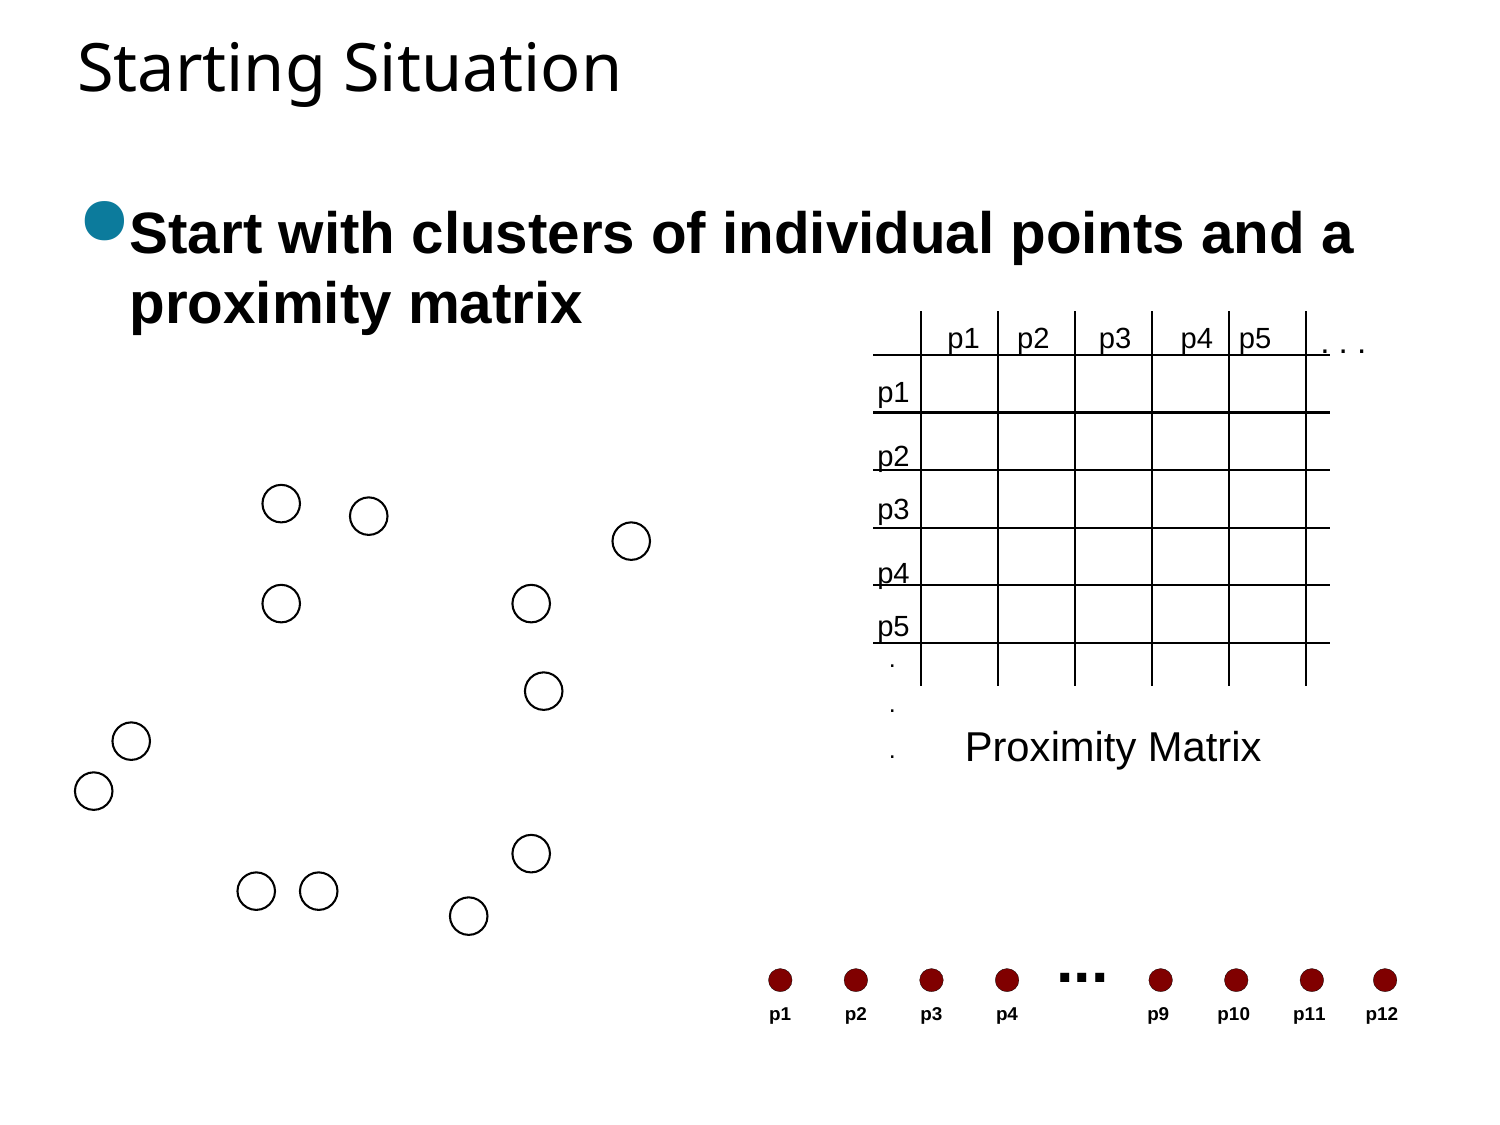

Starting Situation
Start with clusters of individual points and a proximity matrix
p1
p2
p3
p4
p5
. . .
p1
p2
p3
p4
p5
.
.
.
Proximity Matrix